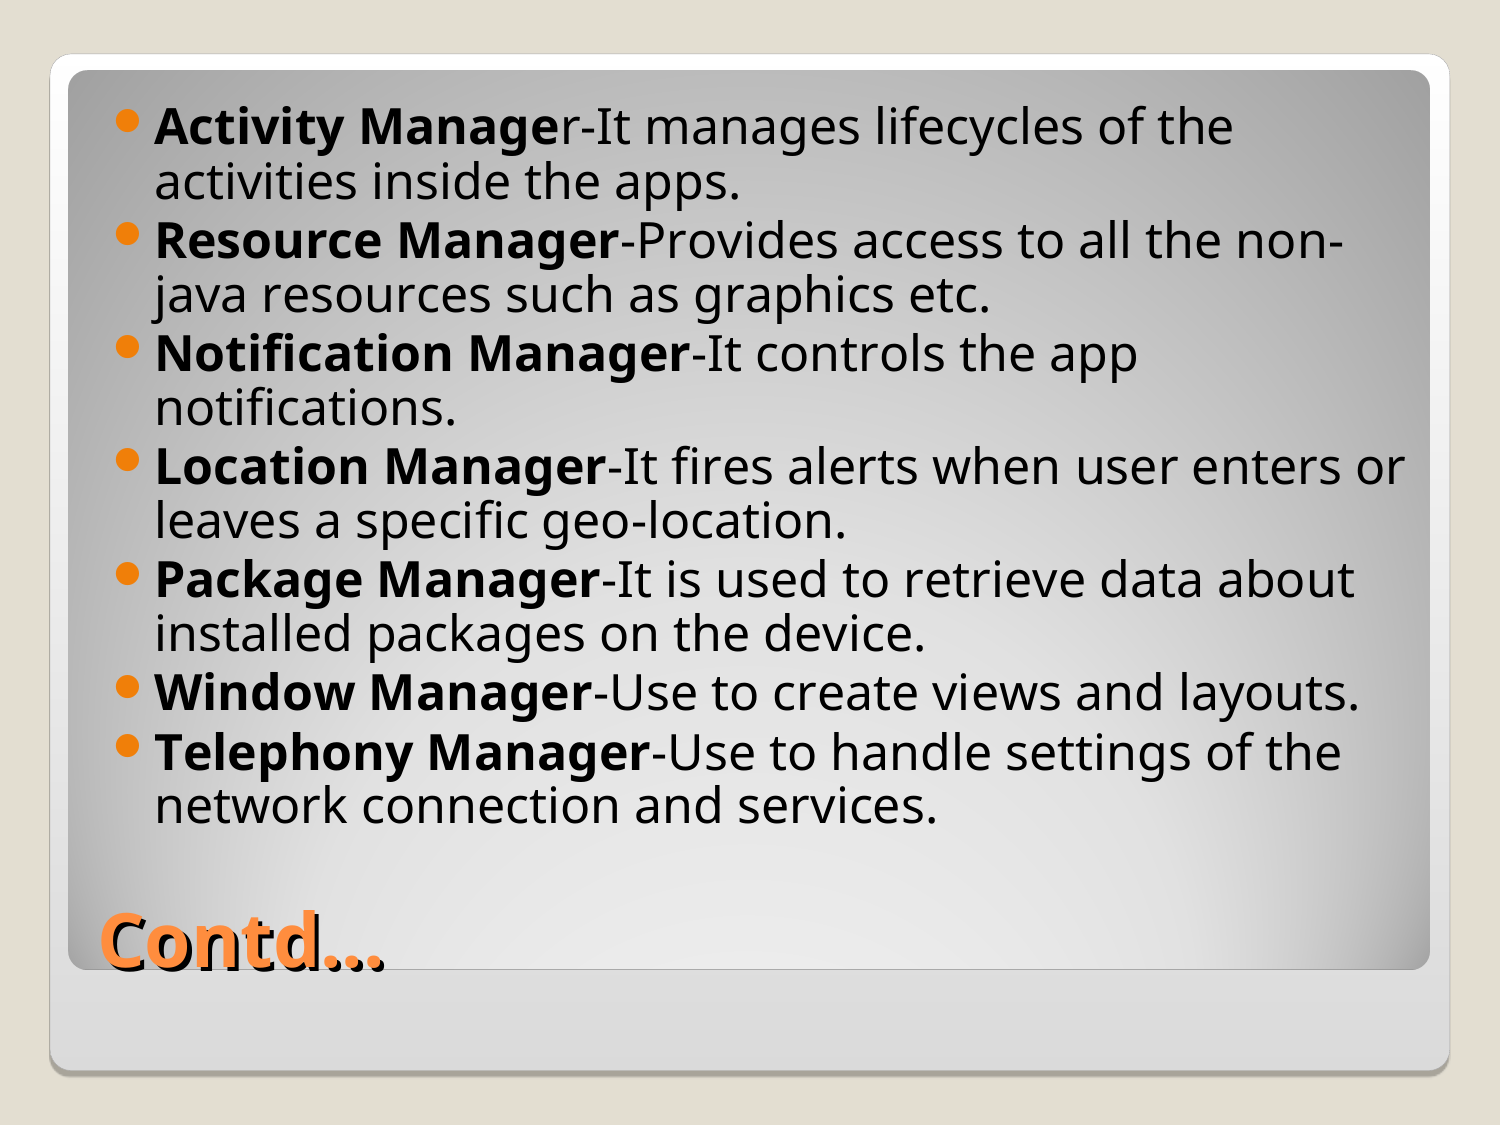

Activity Manager-It manages lifecycles of the activities inside the apps.
Resource Manager-Provides access to all the non-java resources such as graphics etc.
Notification Manager-It controls the app notifications.
Location Manager-It fires alerts when user enters or leaves a specific geo-location.
Package Manager-It is used to retrieve data about installed packages on the device.
Window Manager-Use to create views and layouts.
Telephony Manager-Use to handle settings of the network connection and services.
Contd...